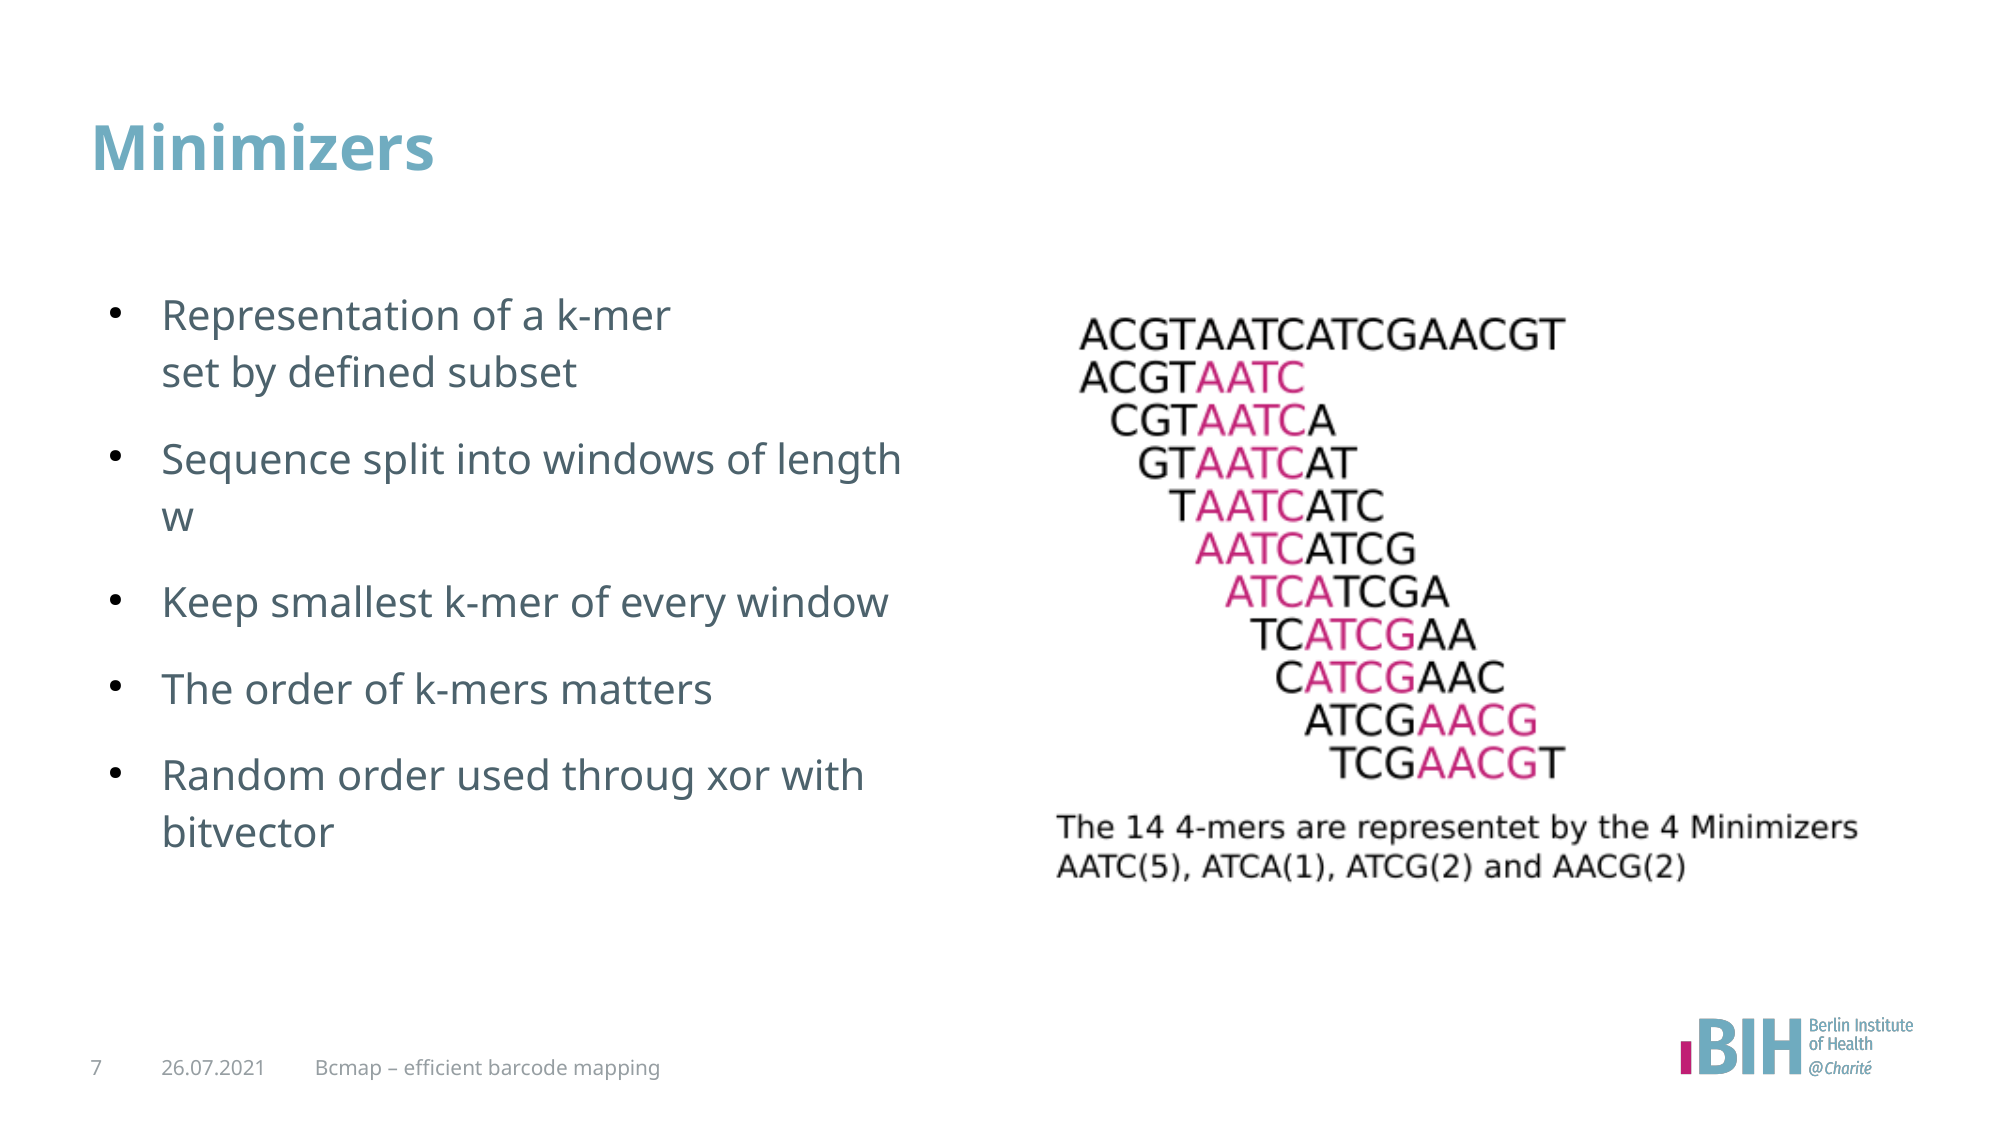

# Minimizers
Representation of a k-mer
set by defined subset
Sequence split into windows of length w
Keep smallest k-mer of every window
The order of k-mers matters
Random order used throug xor with bitvector
26.07.2021
Bcmap – efficient barcode mapping